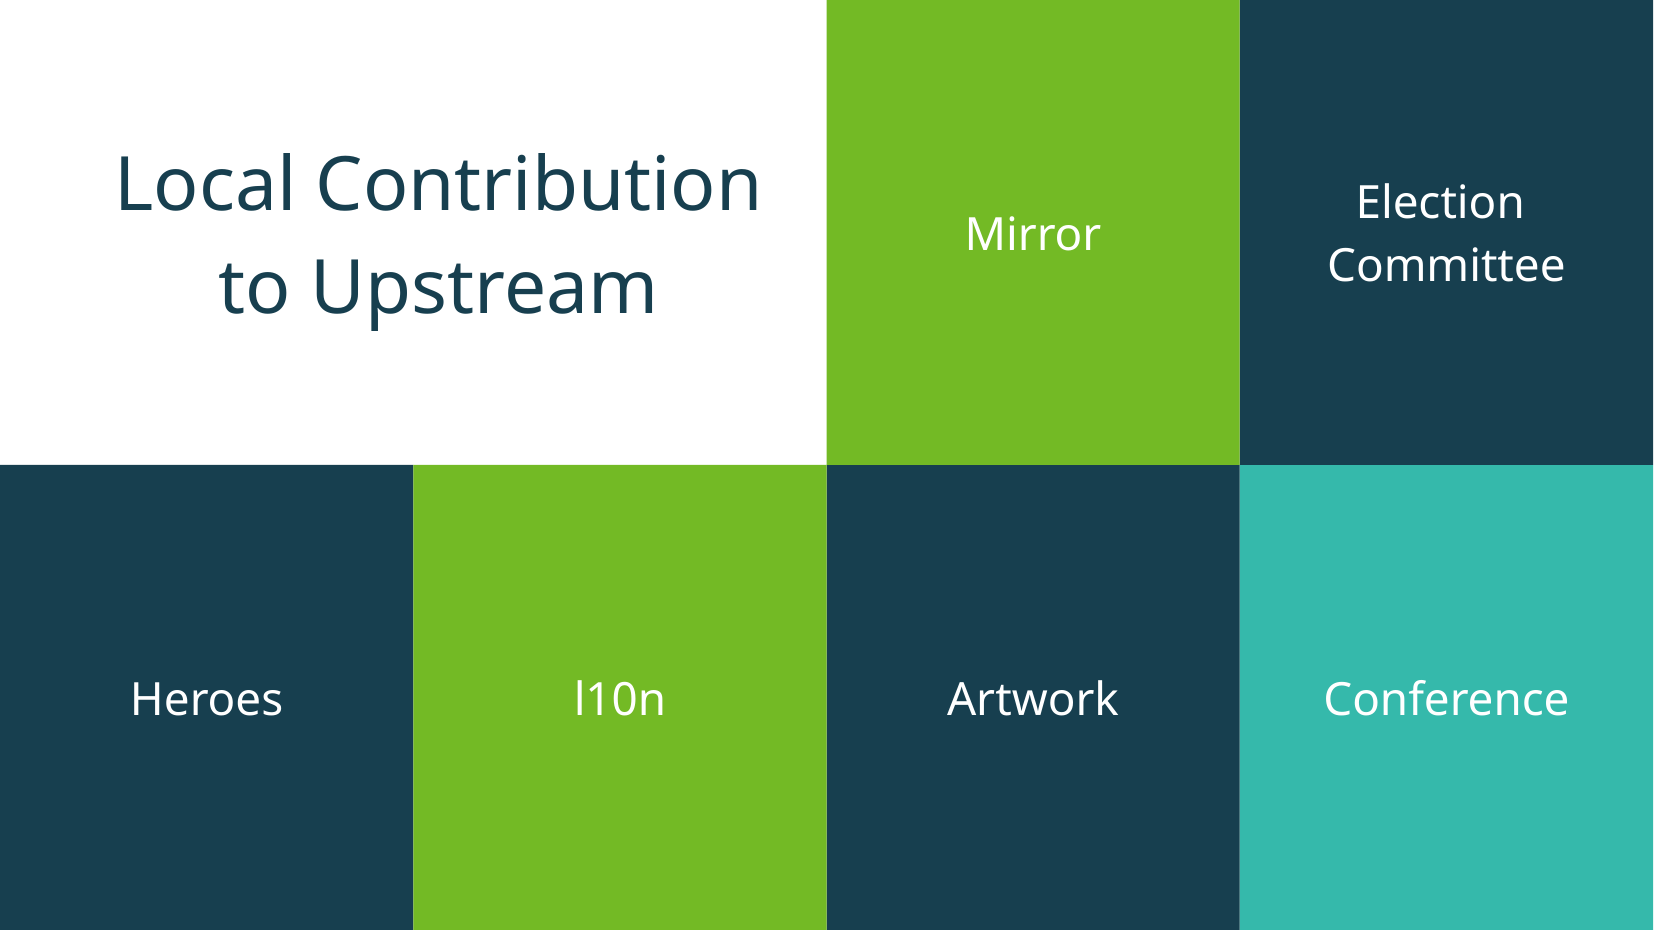

Mirror
Election
Committee
# Local Contribution to Upstream
Heroes
l10n
Artwork
Conference